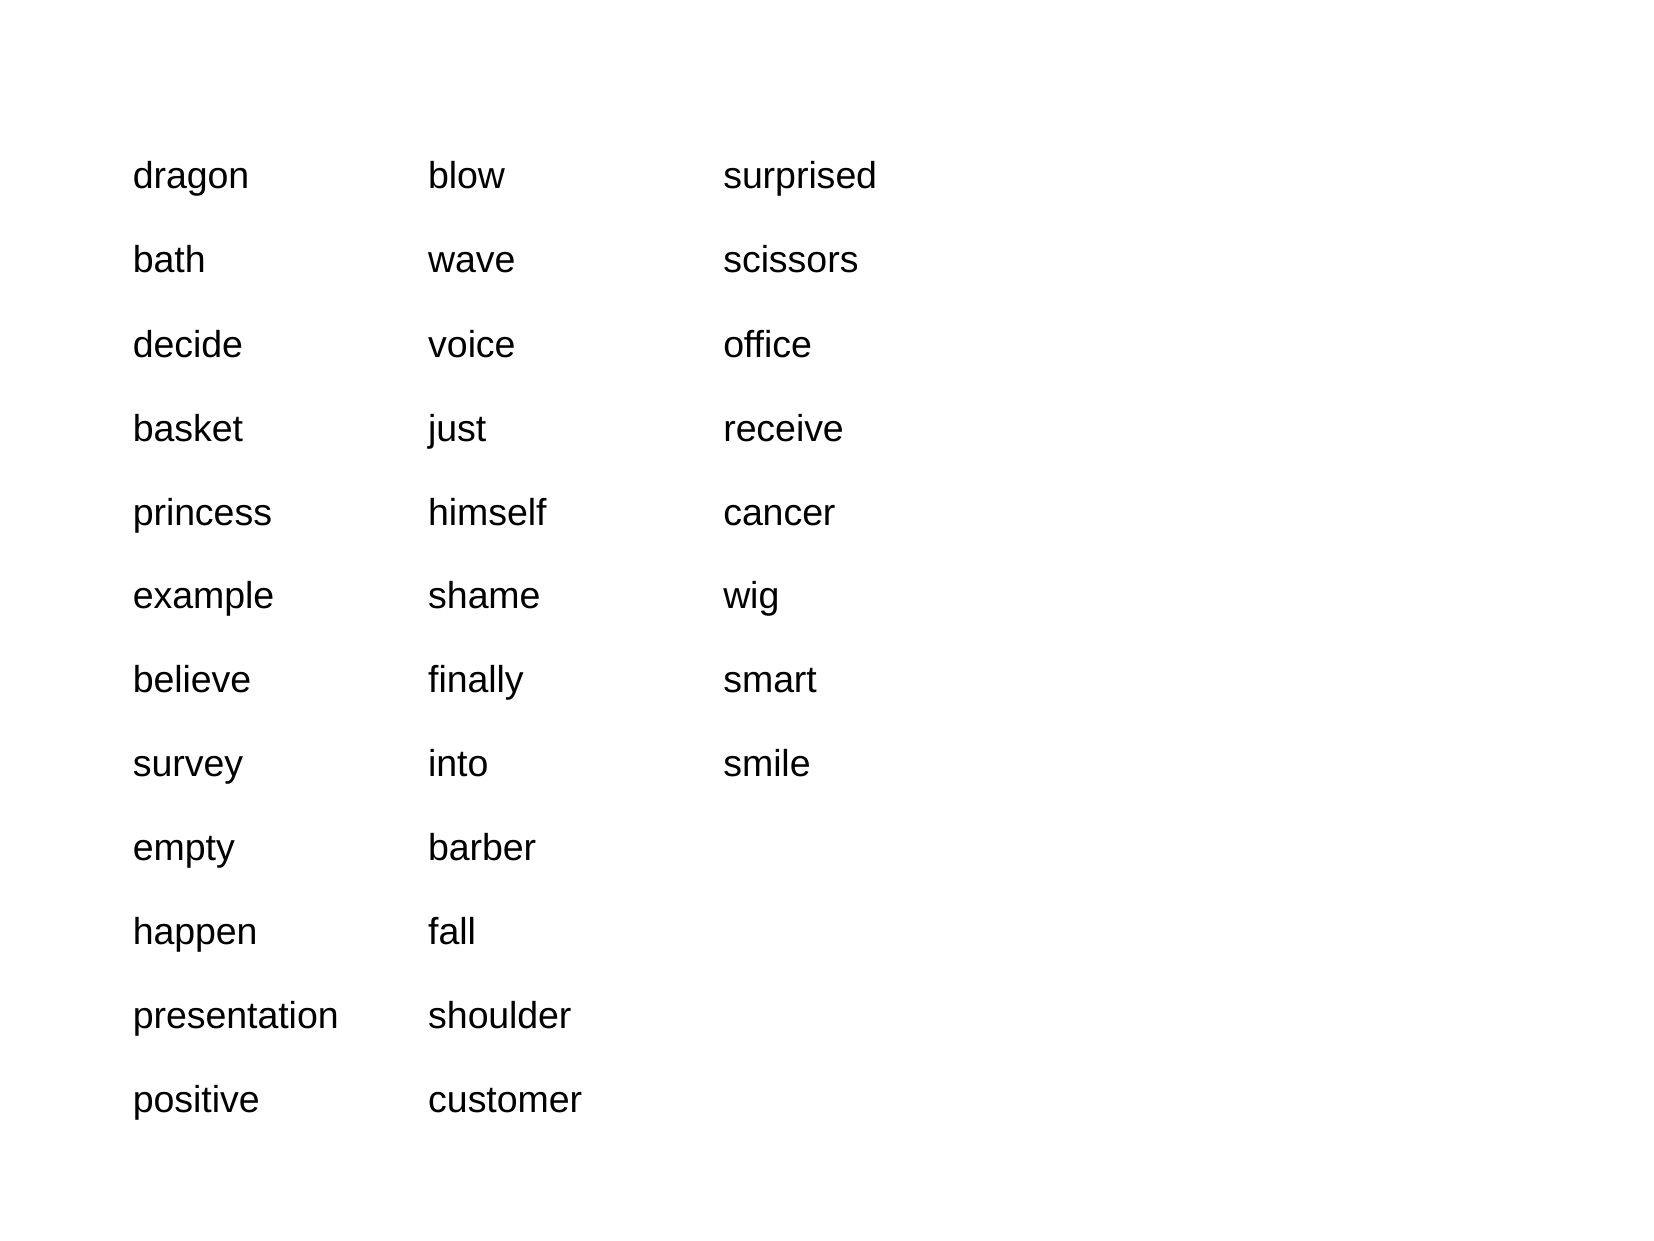

dragon			blow			surprised
bath				wave			scissors
decide			voice			office
basket			just				receive
princess			himself			cancer
example			shame			wig
believe			finally			smart
survey			into				smile
empty			barber
happen			fall
presentation		shoulder
positive			customer